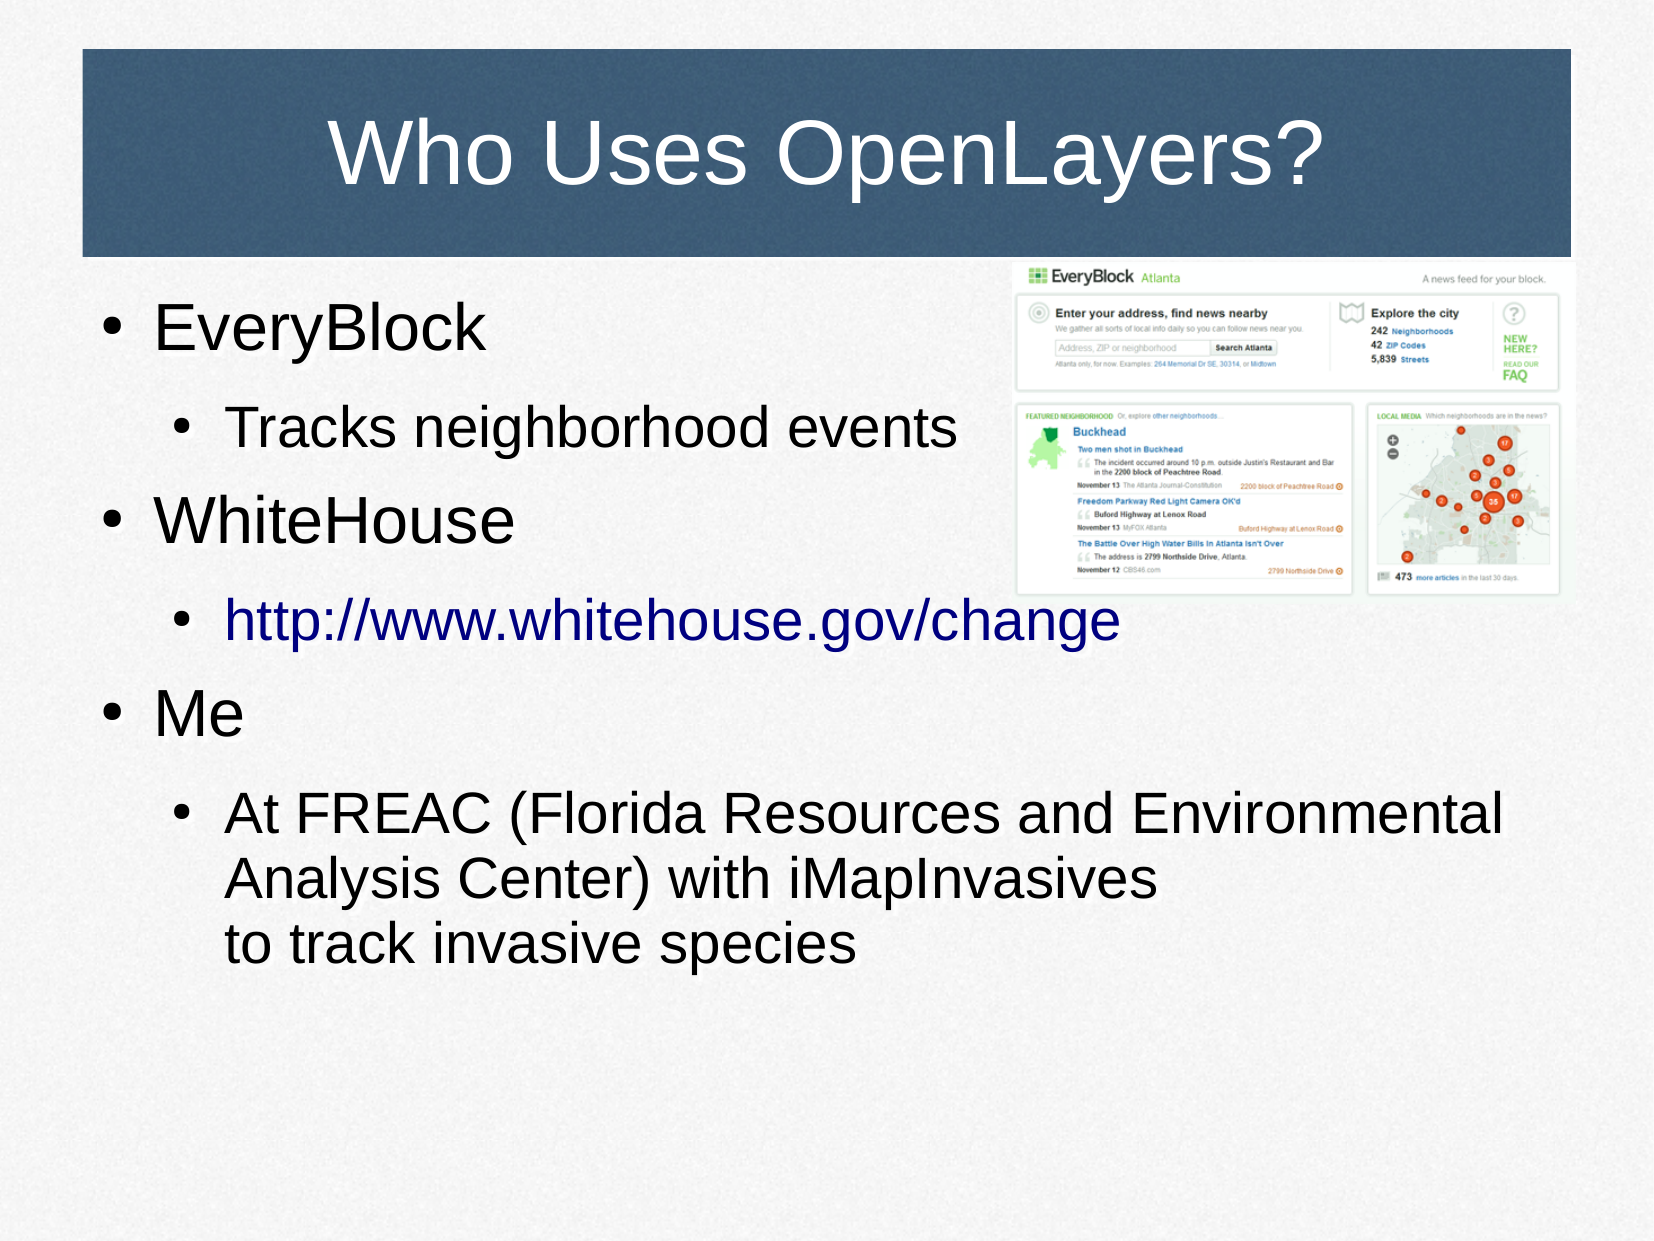

# Who Uses OpenLayers?
EveryBlock
Tracks neighborhood events
WhiteHouse
http://www.whitehouse.gov/change
Me
At FREAC (Florida Resources and Environmental Analysis Center) with iMapInvasives
to track invasive species